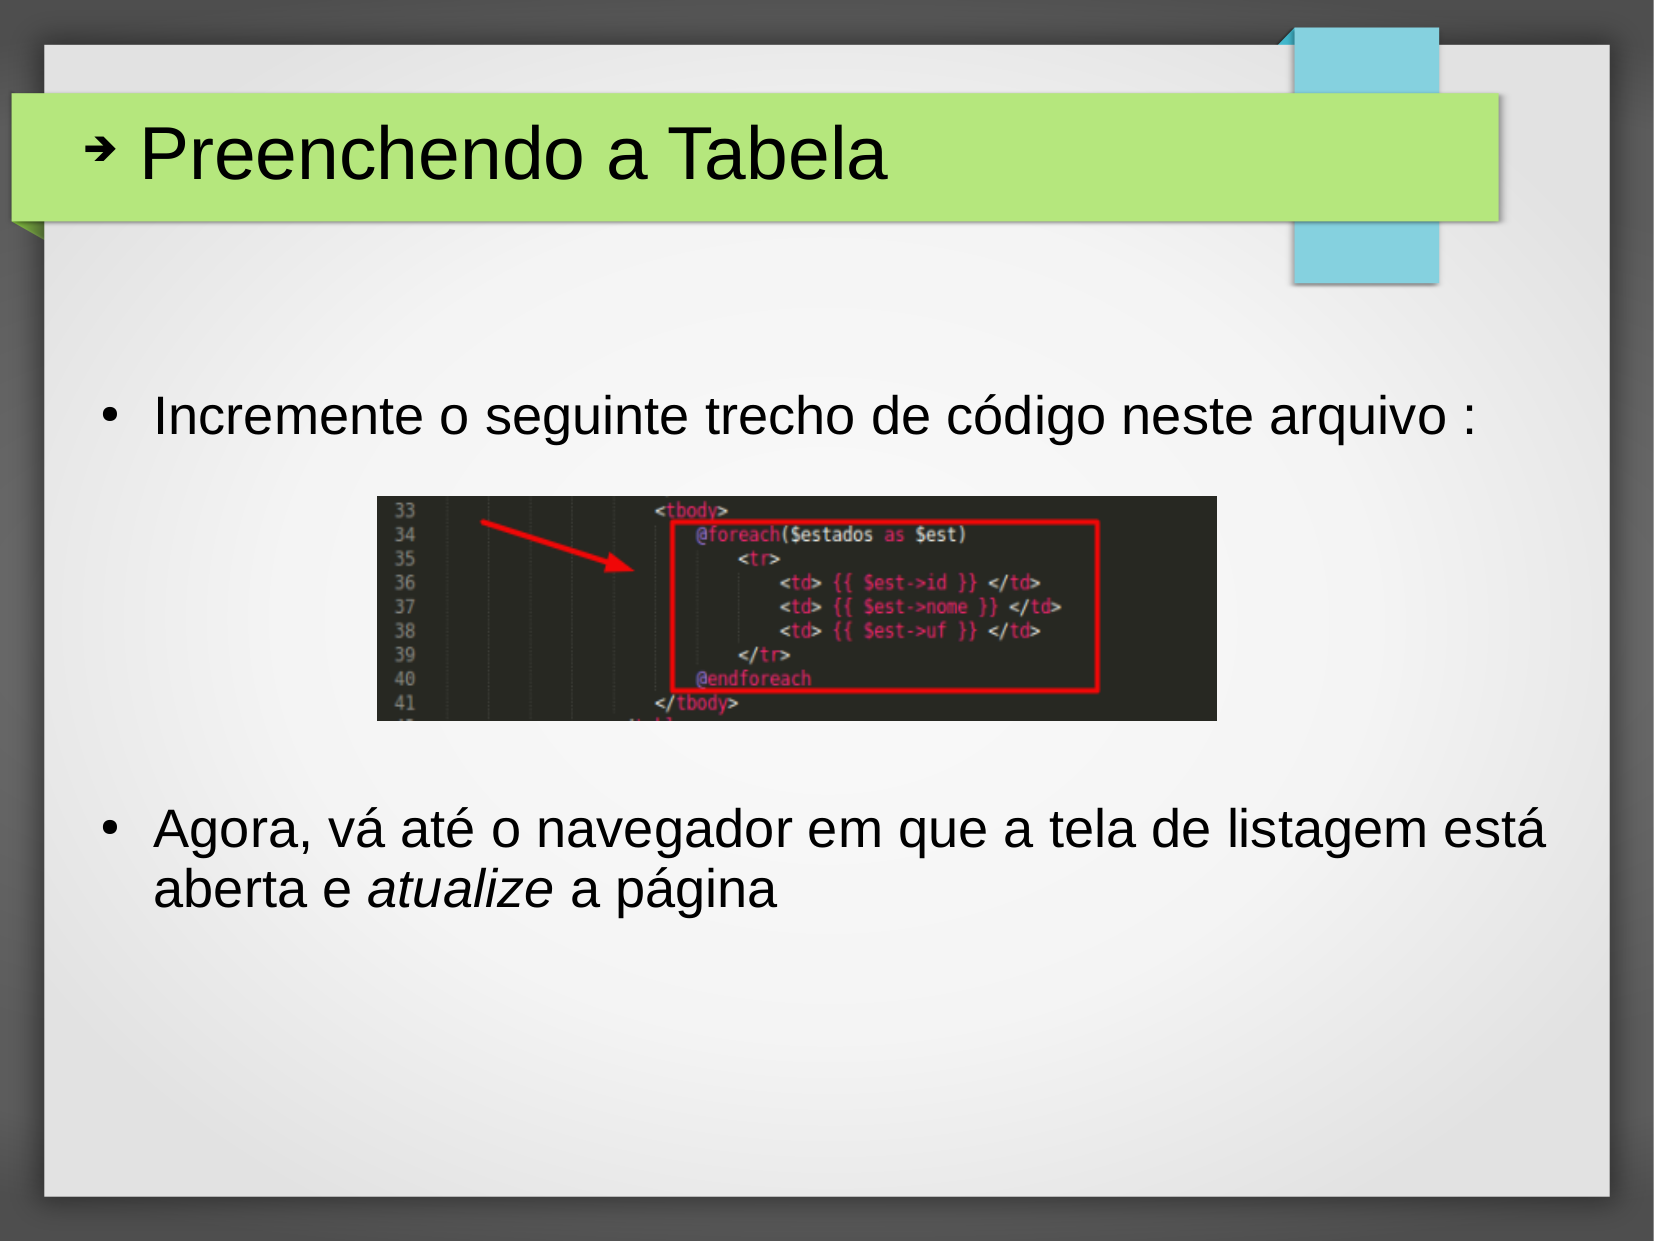

# Preenchendo a Tabela
Incremente o seguinte trecho de código neste arquivo :
Agora, vá até o navegador em que a tela de listagem está aberta e atualize a página